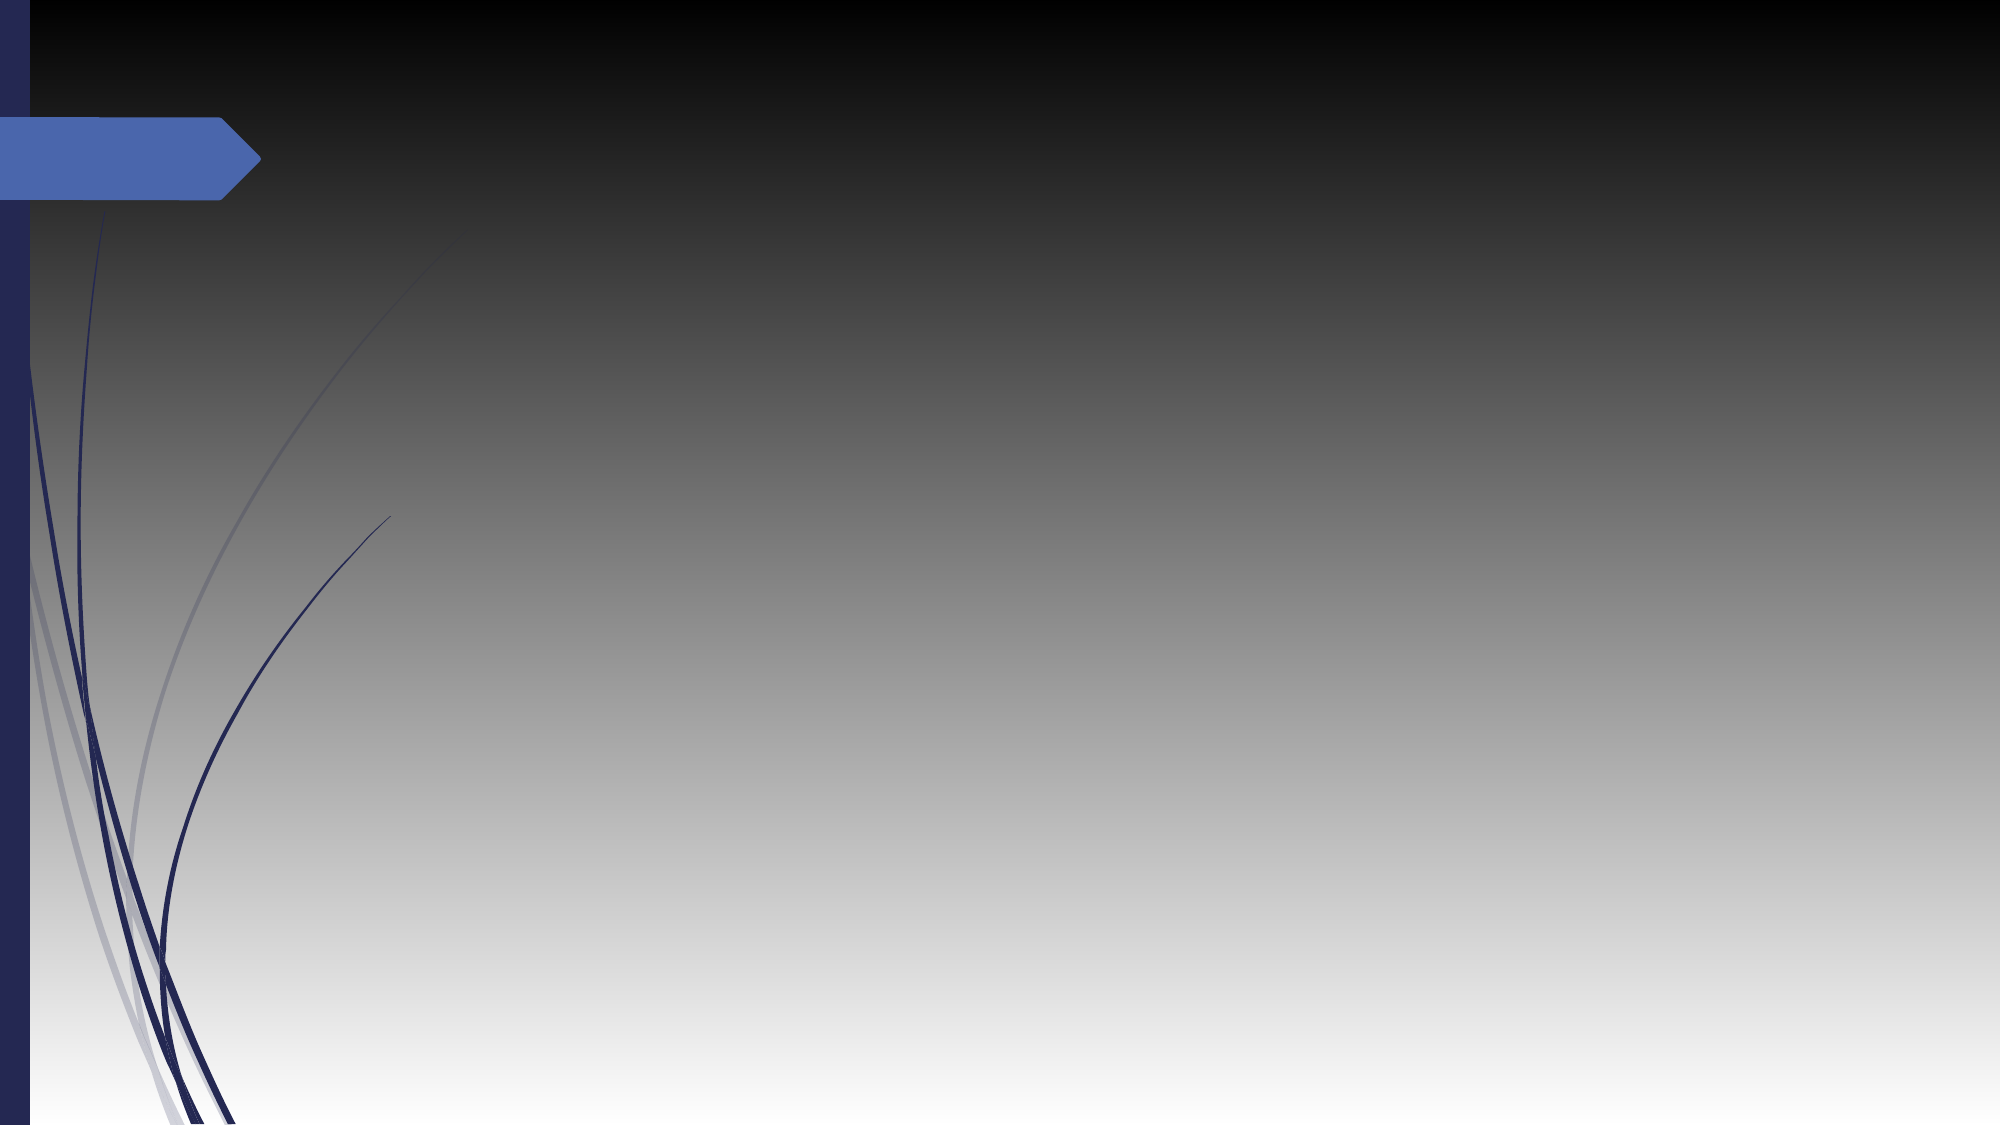

6 to 12 ms
Govt. org
Always change req
Agile
3 ms
Real time communication
FASTEST
2 wks
Methodology
Waterfall
Iterative